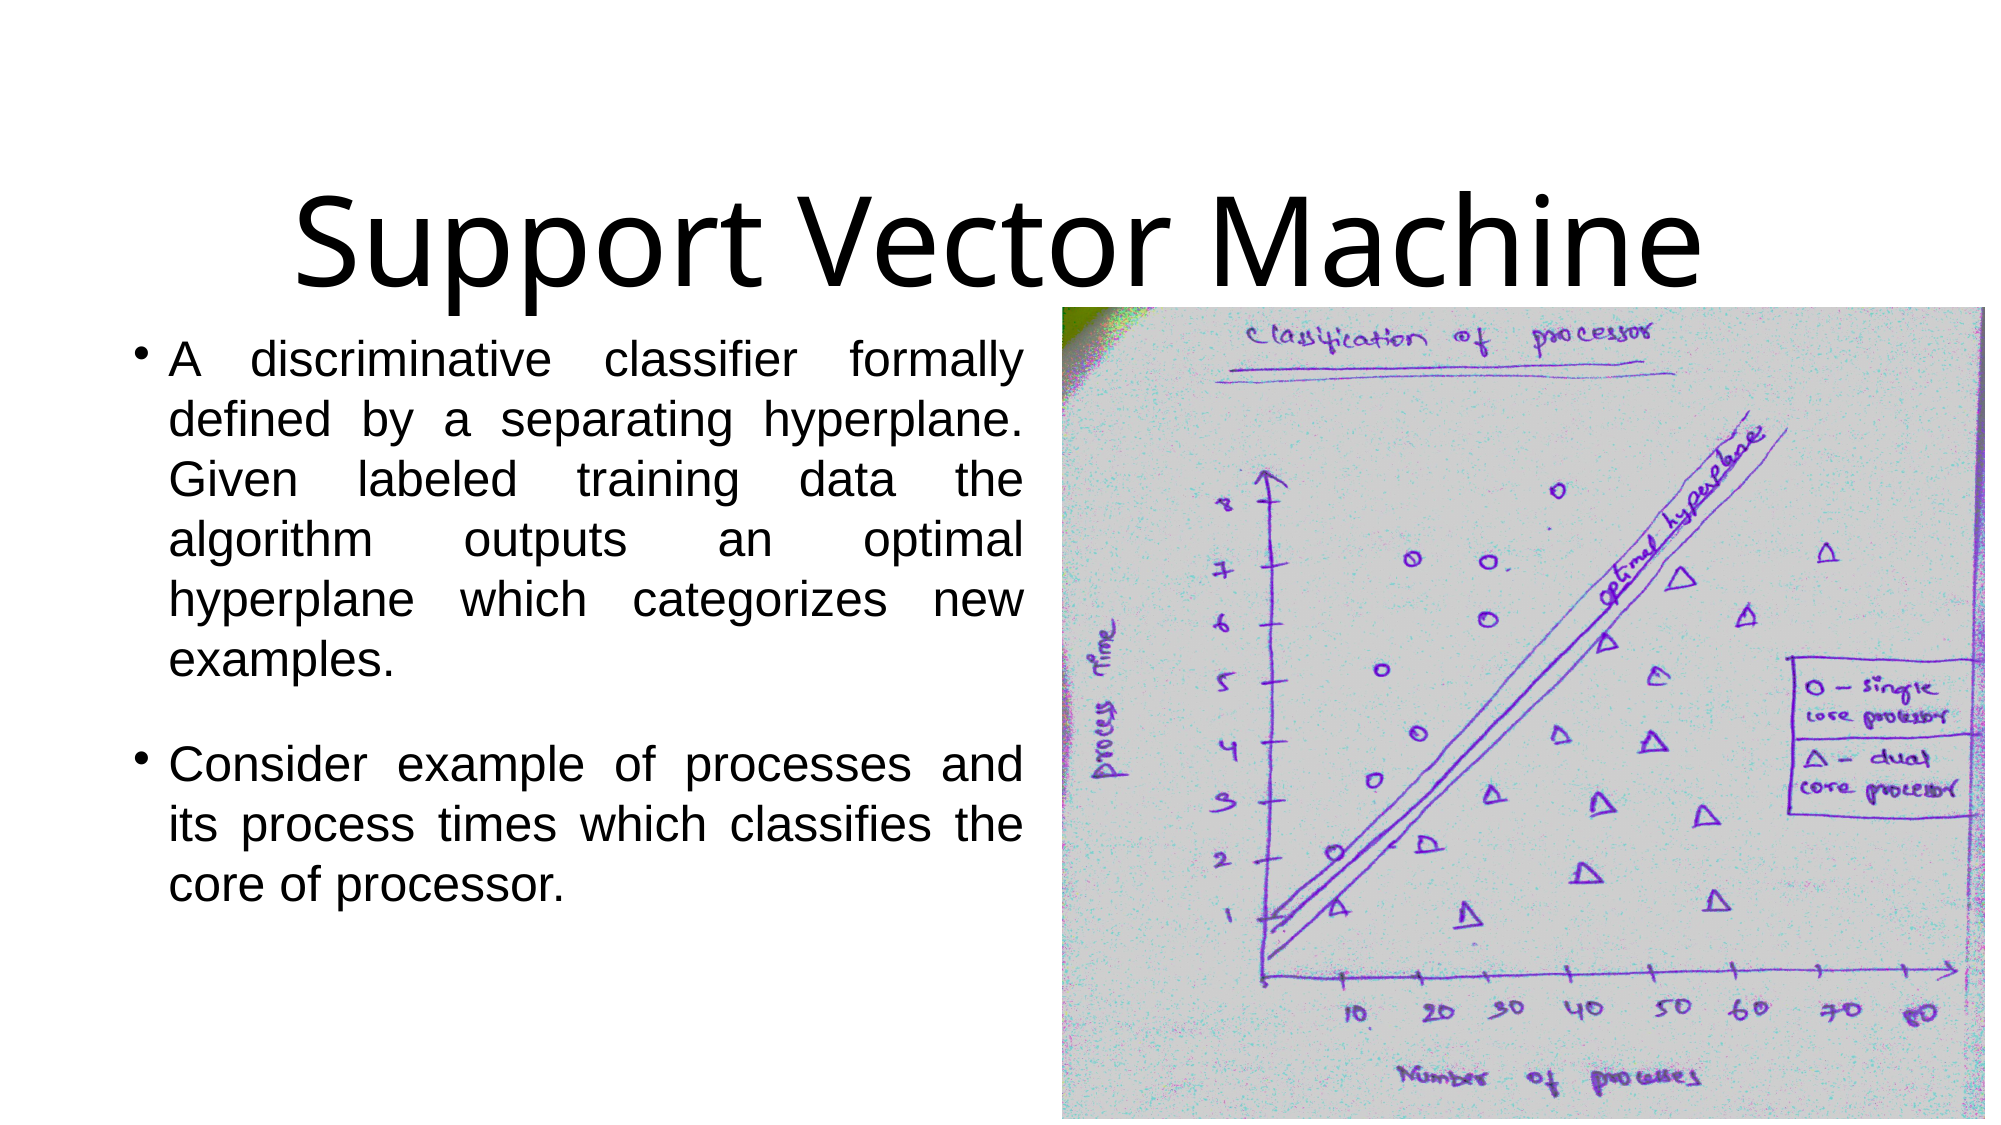

Support Vector Machine
A discriminative classifier formally defined by a separating hyperplane. Given labeled training data the algorithm outputs an optimal hyperplane which categorizes new examples.
Consider example of processes and its process times which classifies the core of processor.